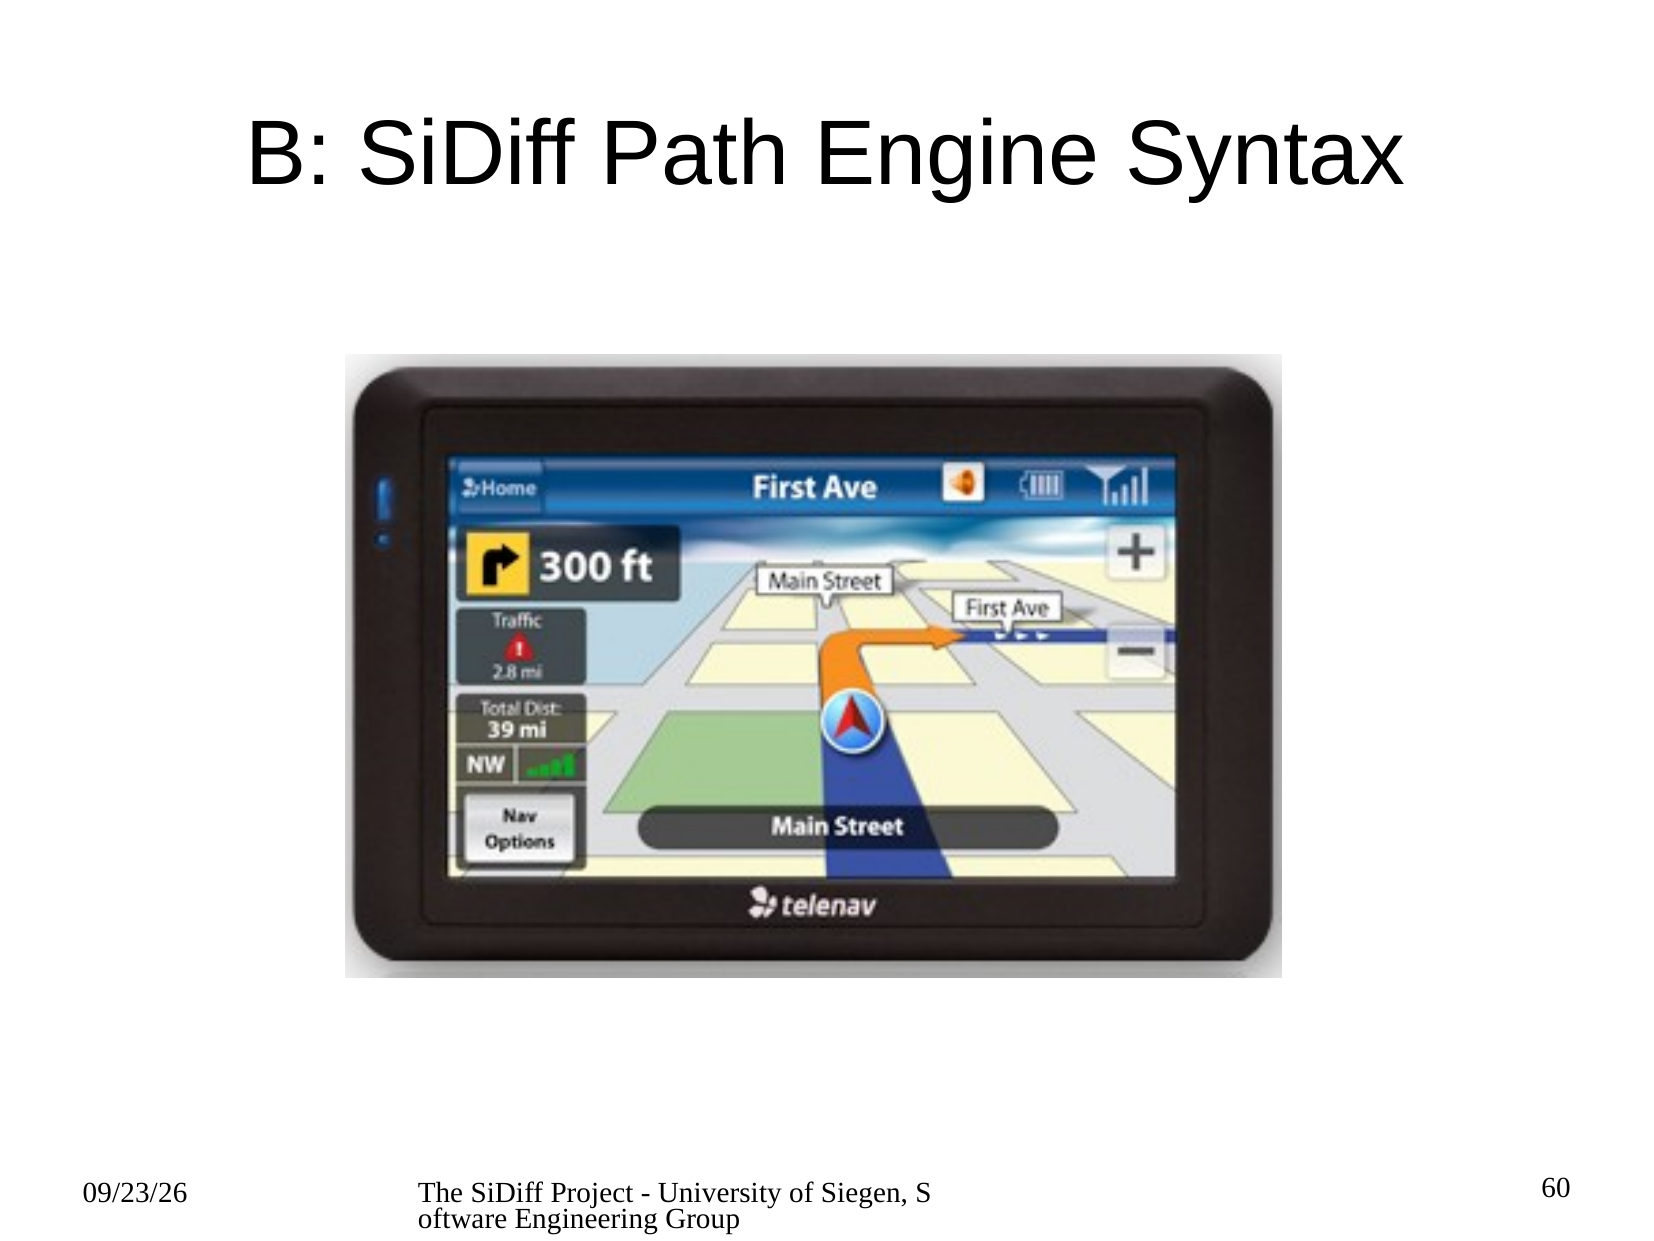

# B: SiDiff Path Engine Syntax
60
The SiDiff Project - University of Siegen, Software Engineering Group